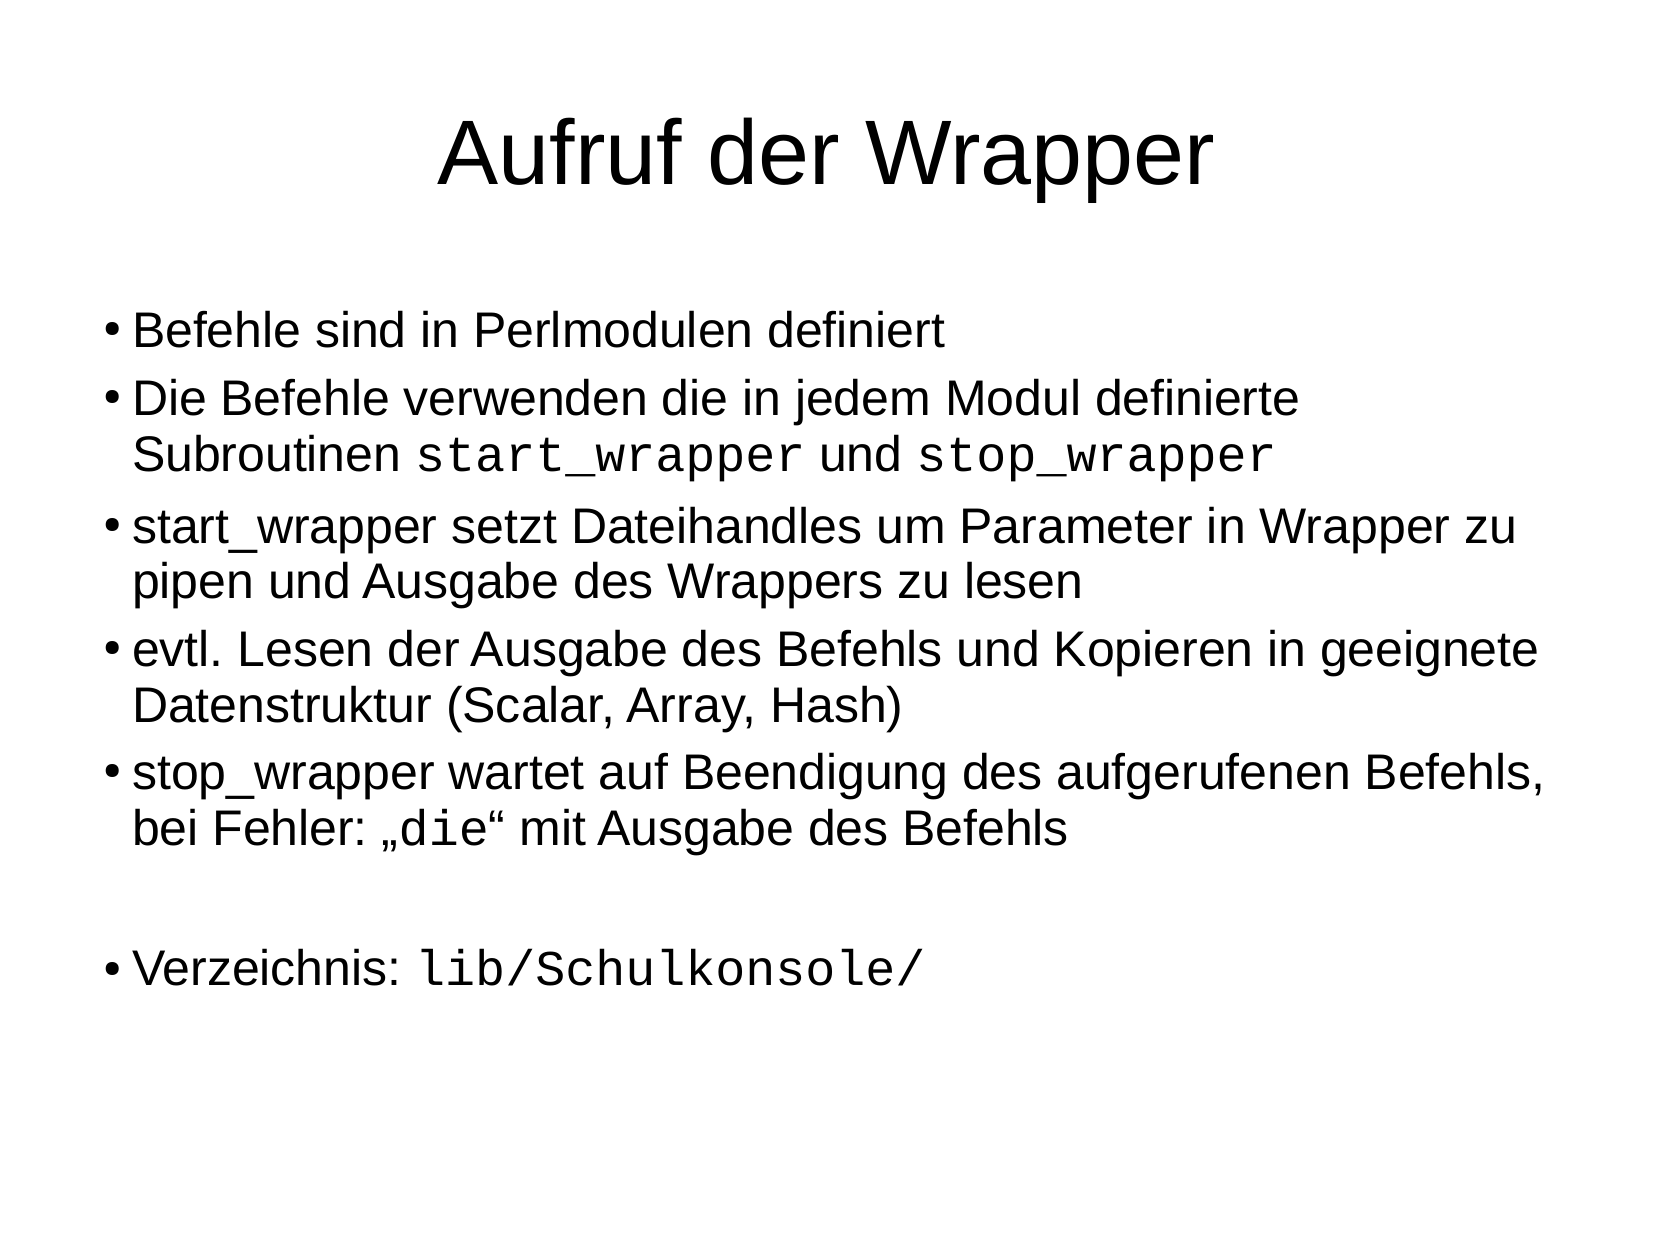

# Aufruf der Wrapper
Befehle sind in Perlmodulen definiert
Die Befehle verwenden die in jedem Modul definierte Subroutinen start_wrapper und stop_wrapper
start_wrapper setzt Dateihandles um Parameter in Wrapper zu pipen und Ausgabe des Wrappers zu lesen
evtl. Lesen der Ausgabe des Befehls und Kopieren in geeignete Datenstruktur (Scalar, Array, Hash)
stop_wrapper wartet auf Beendigung des aufgerufenen Befehls, bei Fehler: „die“ mit Ausgabe des Befehls
Verzeichnis: lib/Schulkonsole/